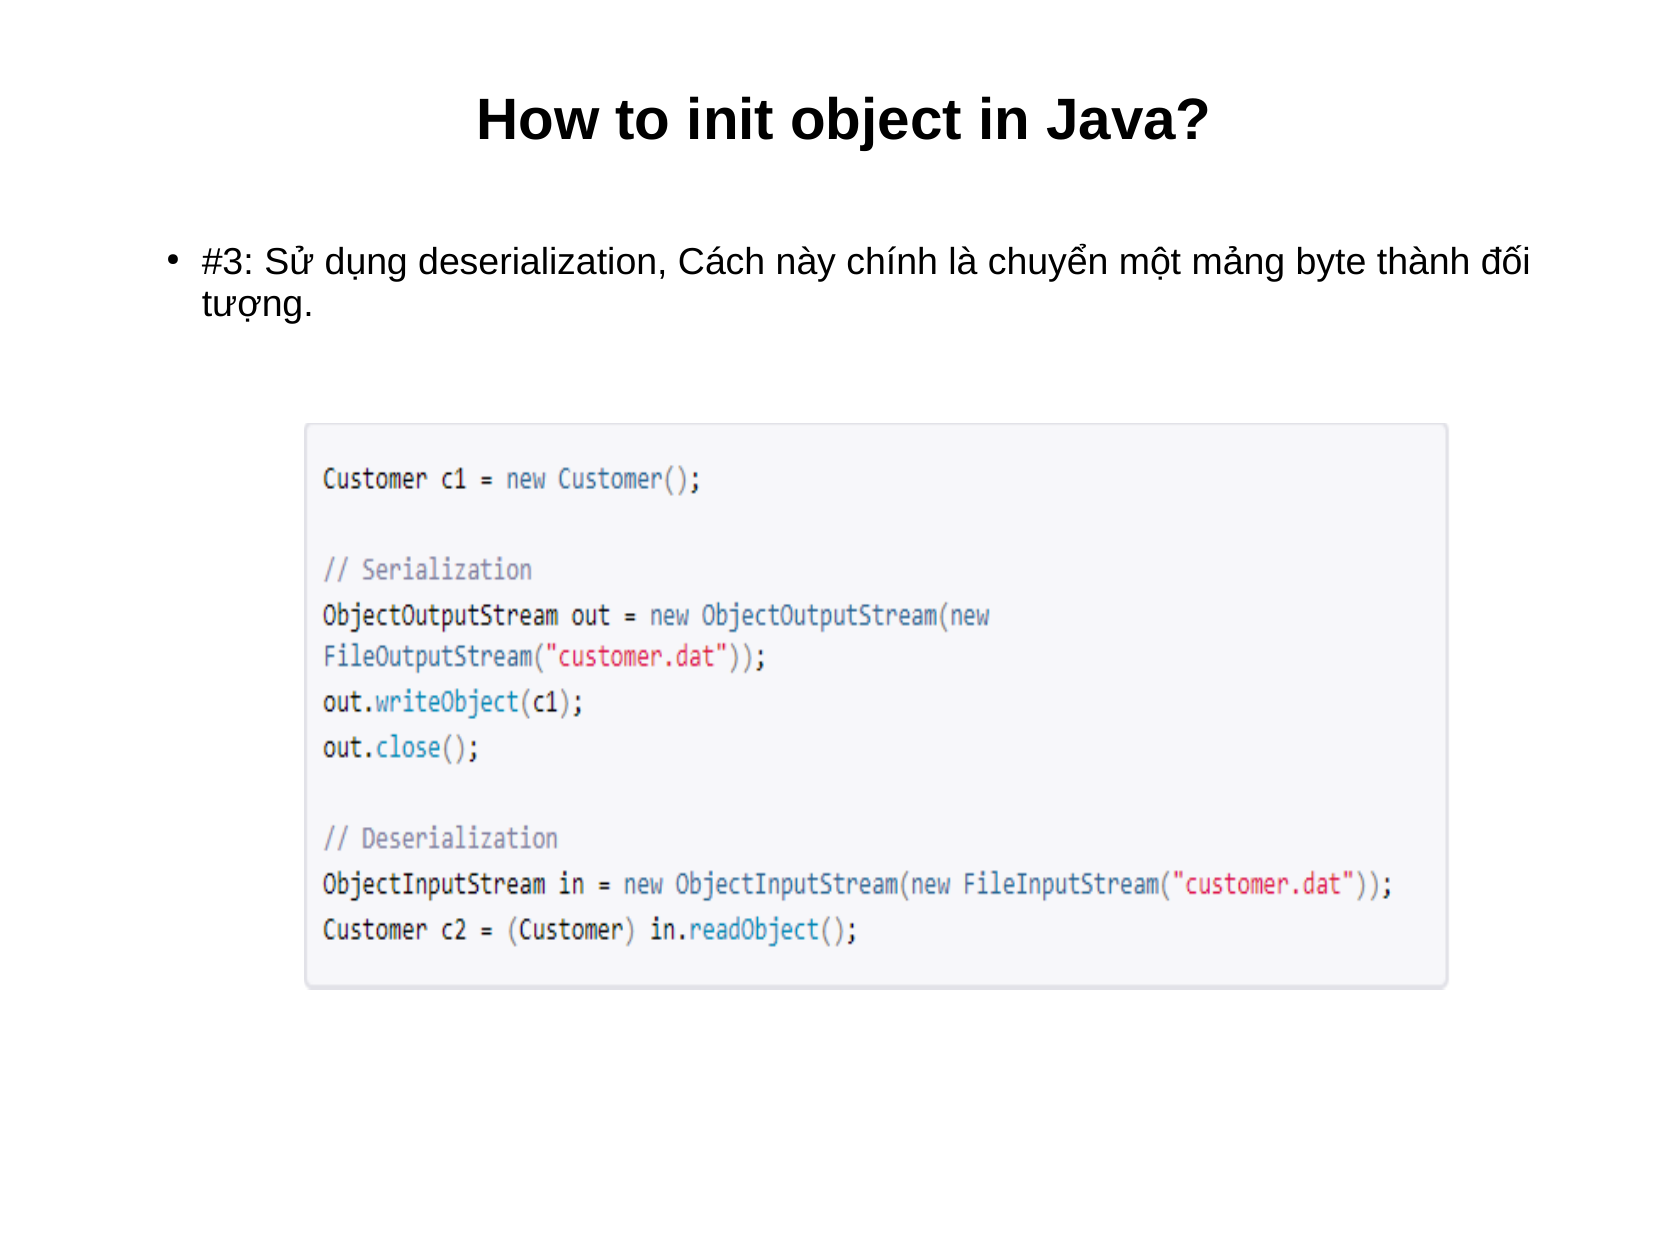

# How to init object in Java?
#3: Sử dụng deserialization, Cách này chính là chuyển một mảng byte thành đối tượng.